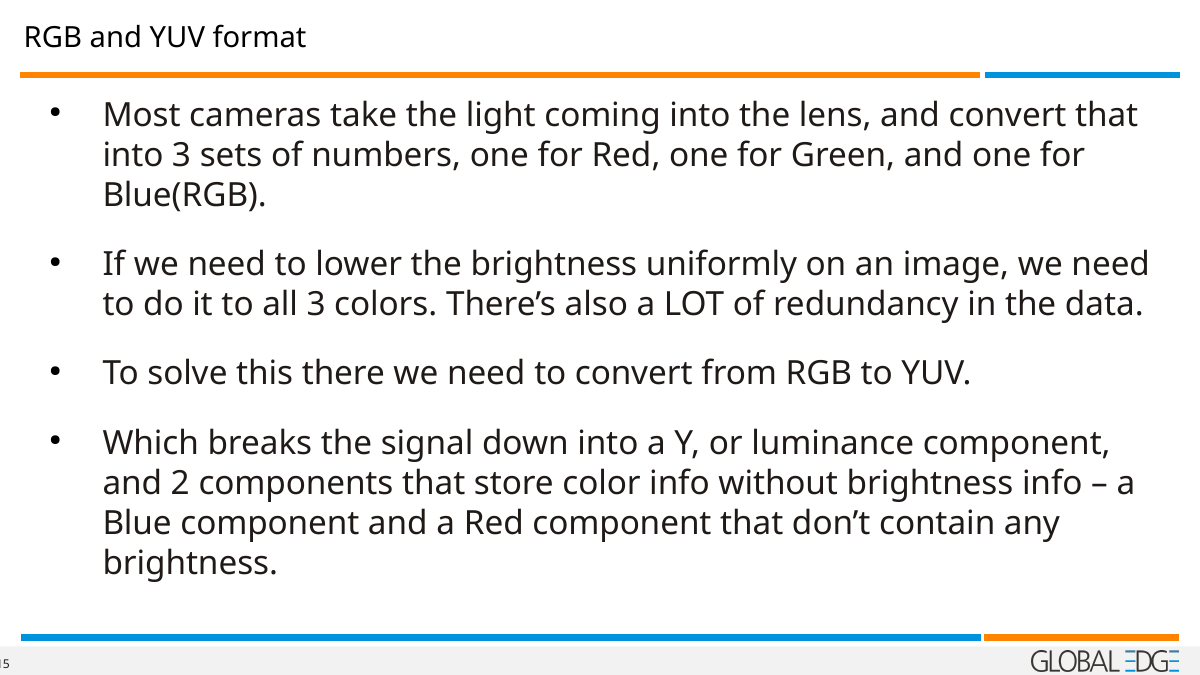

# RGB and YUV format
Most cameras take the light coming into the lens, and convert that into 3 sets of numbers, one for Red, one for Green, and one for Blue(RGB).
If we need to lower the brightness uniformly on an image, we need to do it to all 3 colors. There’s also a LOT of redundancy in the data.
To solve this there we need to convert from RGB to YUV.
Which breaks the signal down into a Y, or luminance component, and 2 components that store color info without brightness info – a Blue component and a Red component that don’t contain any brightness.